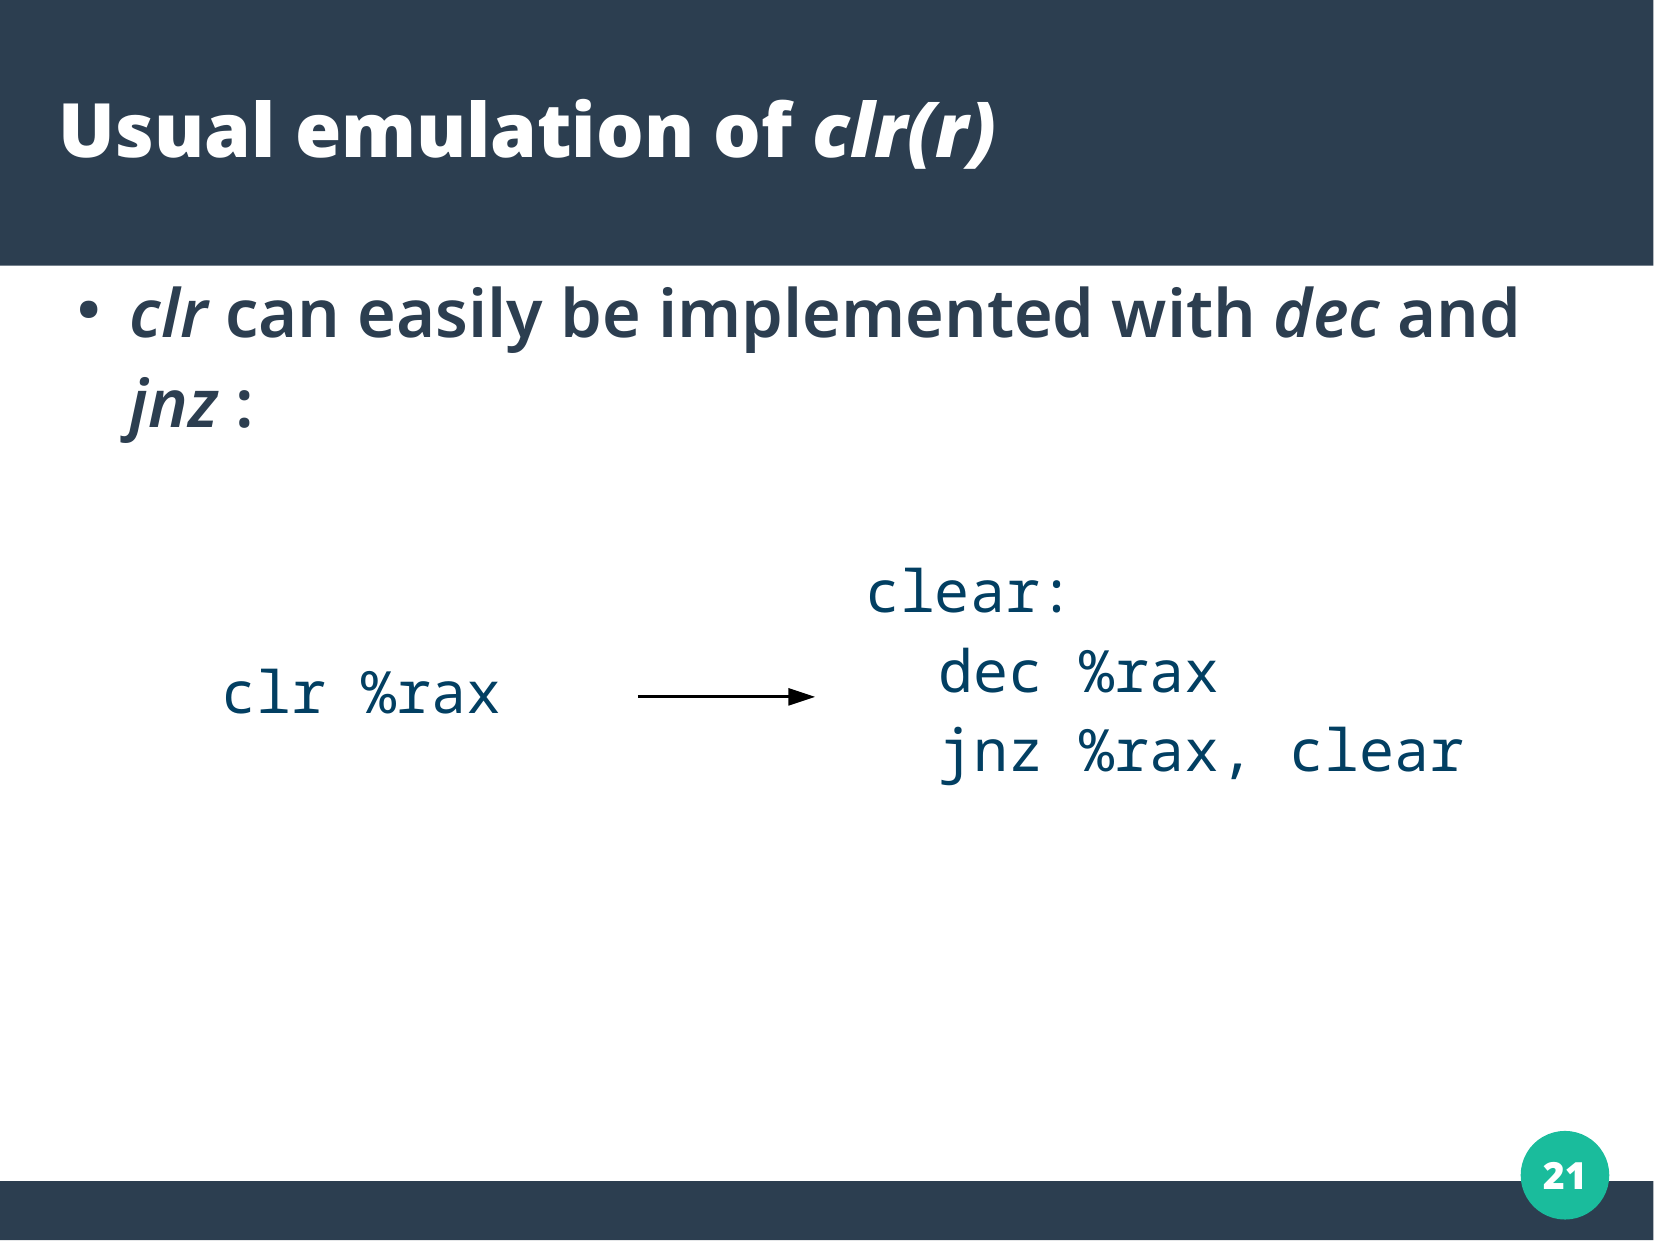

# Usual emulation of clr(r)
clr can easily be implemented with dec and jnz :
clear:
	dec %rax
	jnz %rax, clear
clr %rax
21